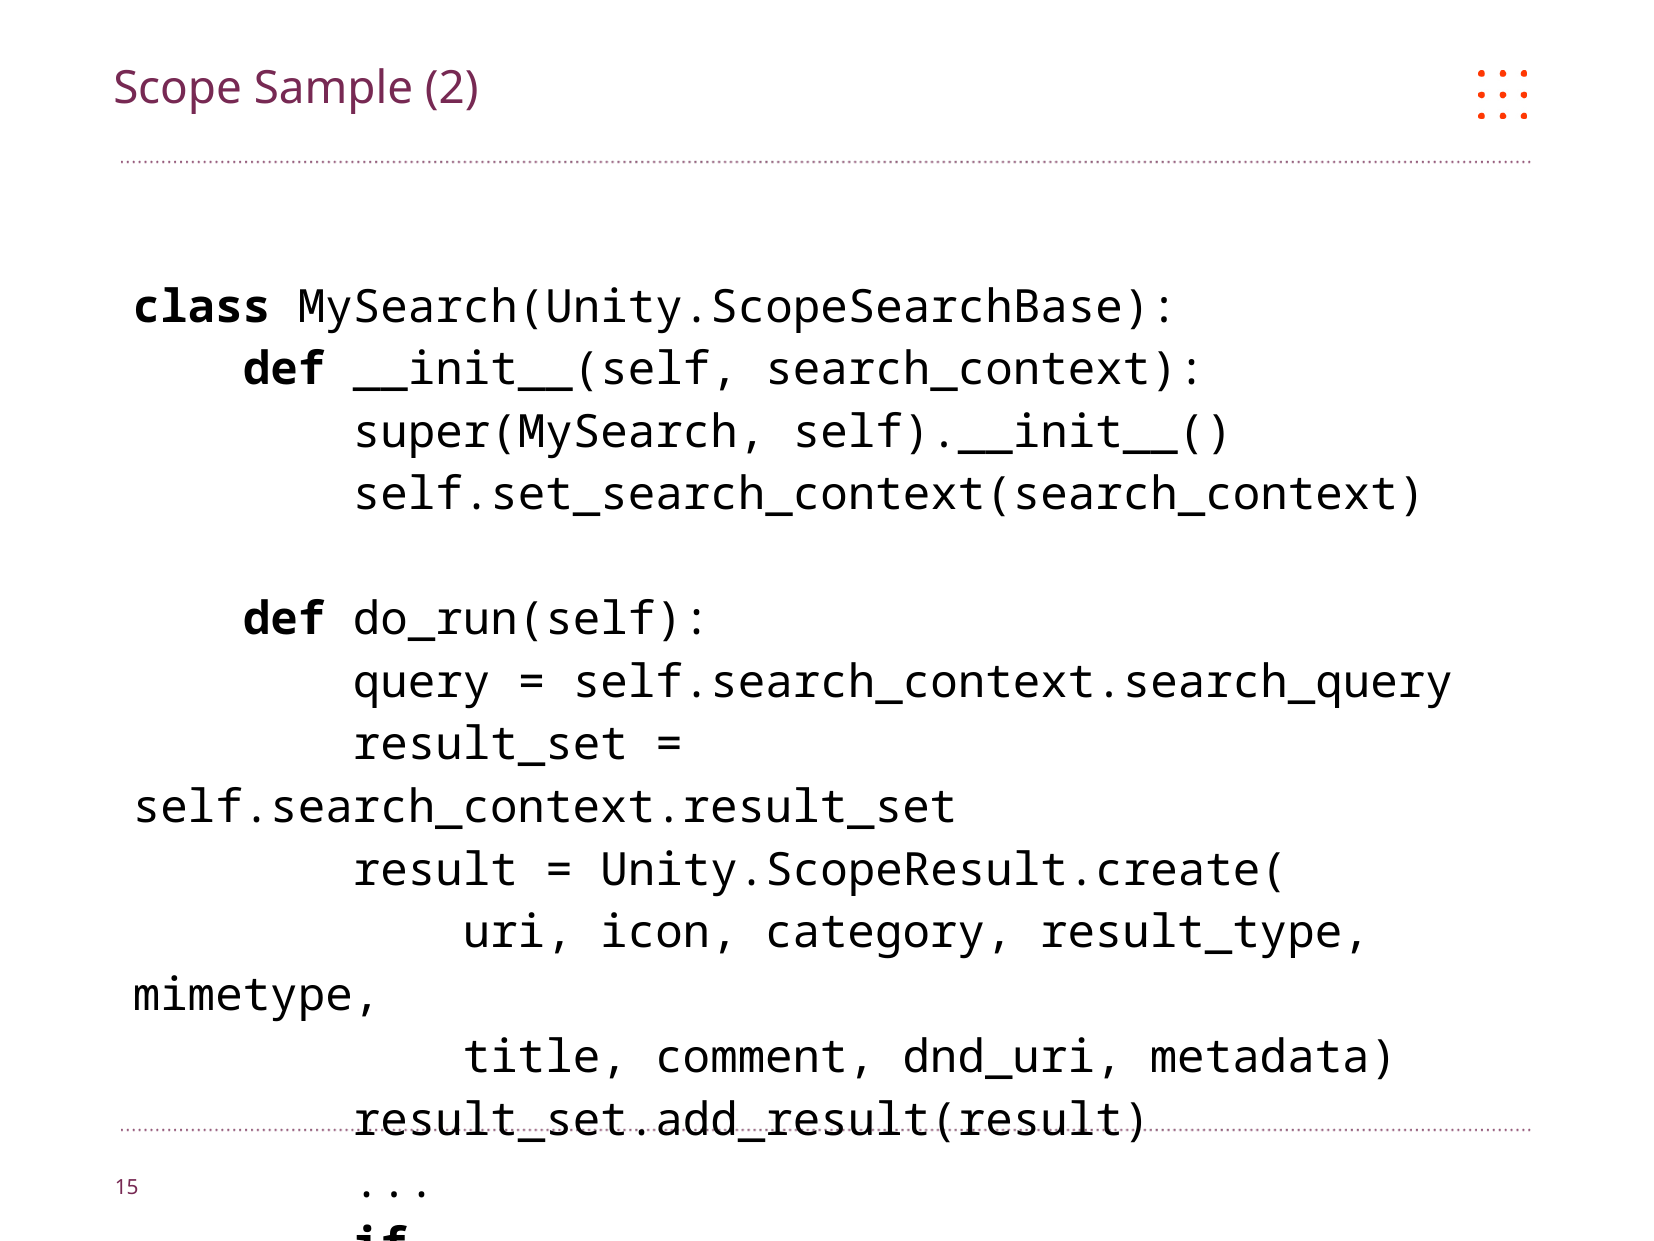

# Scope Sample (2)
class MySearch(Unity.ScopeSearchBase):
 def __init__(self, search_context):
 super(MySearch, self).__init__()
 self.set_search_context(search_context)
 def do_run(self):
 query = self.search_context.search_query
 result_set = self.search_context.result_set
 result = Unity.ScopeResult.create(
 uri, icon, category, result_type, mimetype,
 title, comment, dnd_uri, metadata)
 result_set.add_result(result)
 ...
 if self.search_context.cancellable.is_cancelled():
 return
 ...